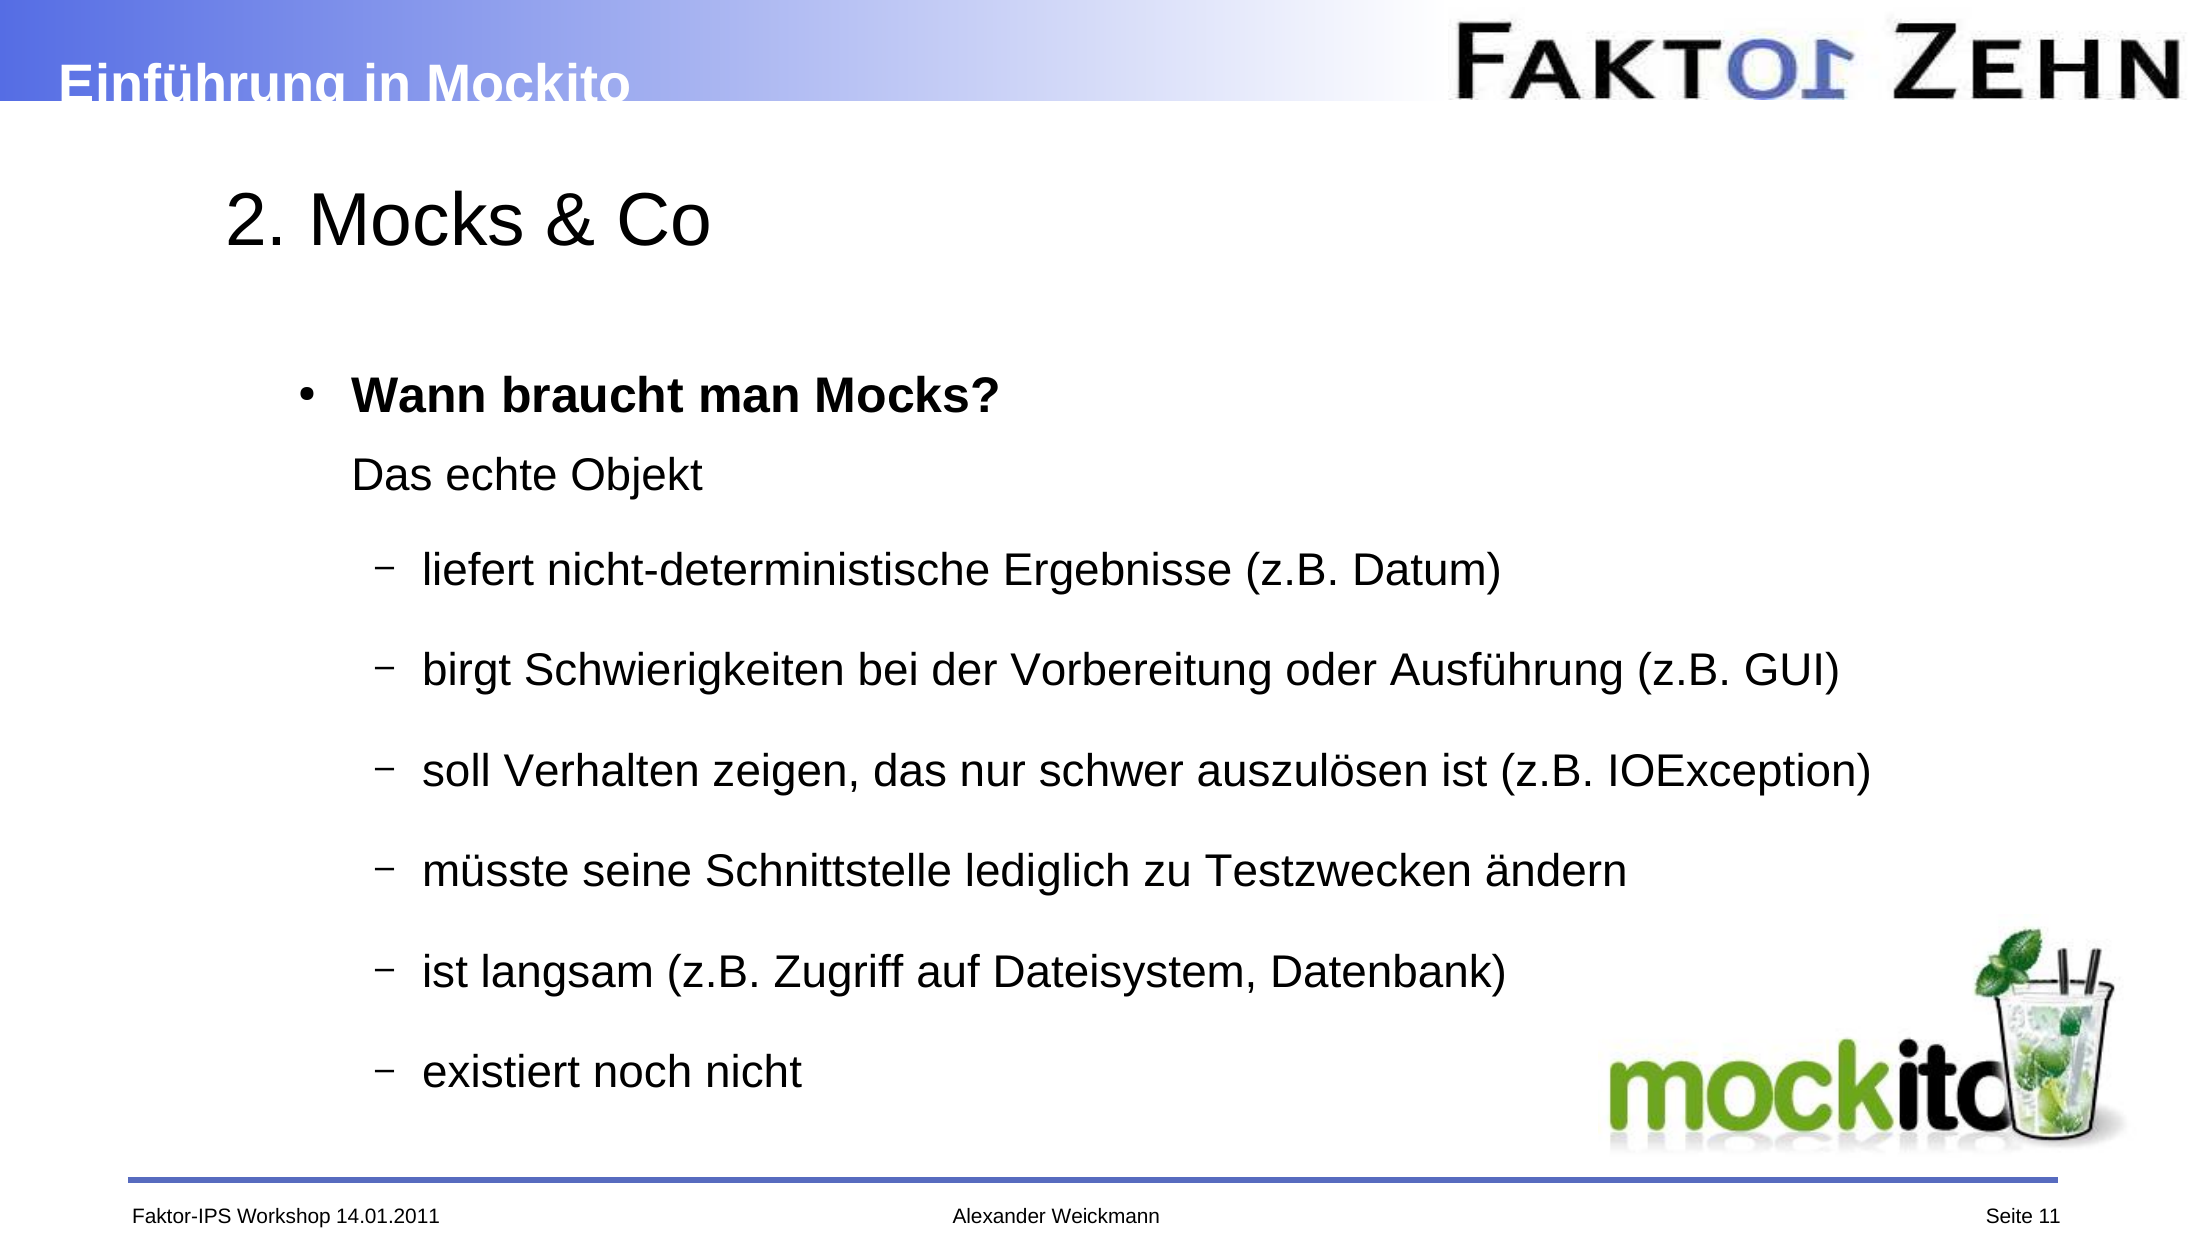

# 2. Mocks & Co
Wann braucht man Mocks?
Das echte Objekt
liefert nicht-deterministische Ergebnisse (z.B. Datum)
birgt Schwierigkeiten bei der Vorbereitung oder Ausführung (z.B. GUI)
soll Verhalten zeigen, das nur schwer auszulösen ist (z.B. IOException)
müsste seine Schnittstelle lediglich zu Testzwecken ändern
ist langsam (z.B. Zugriff auf Dateisystem, Datenbank)
existiert noch nicht